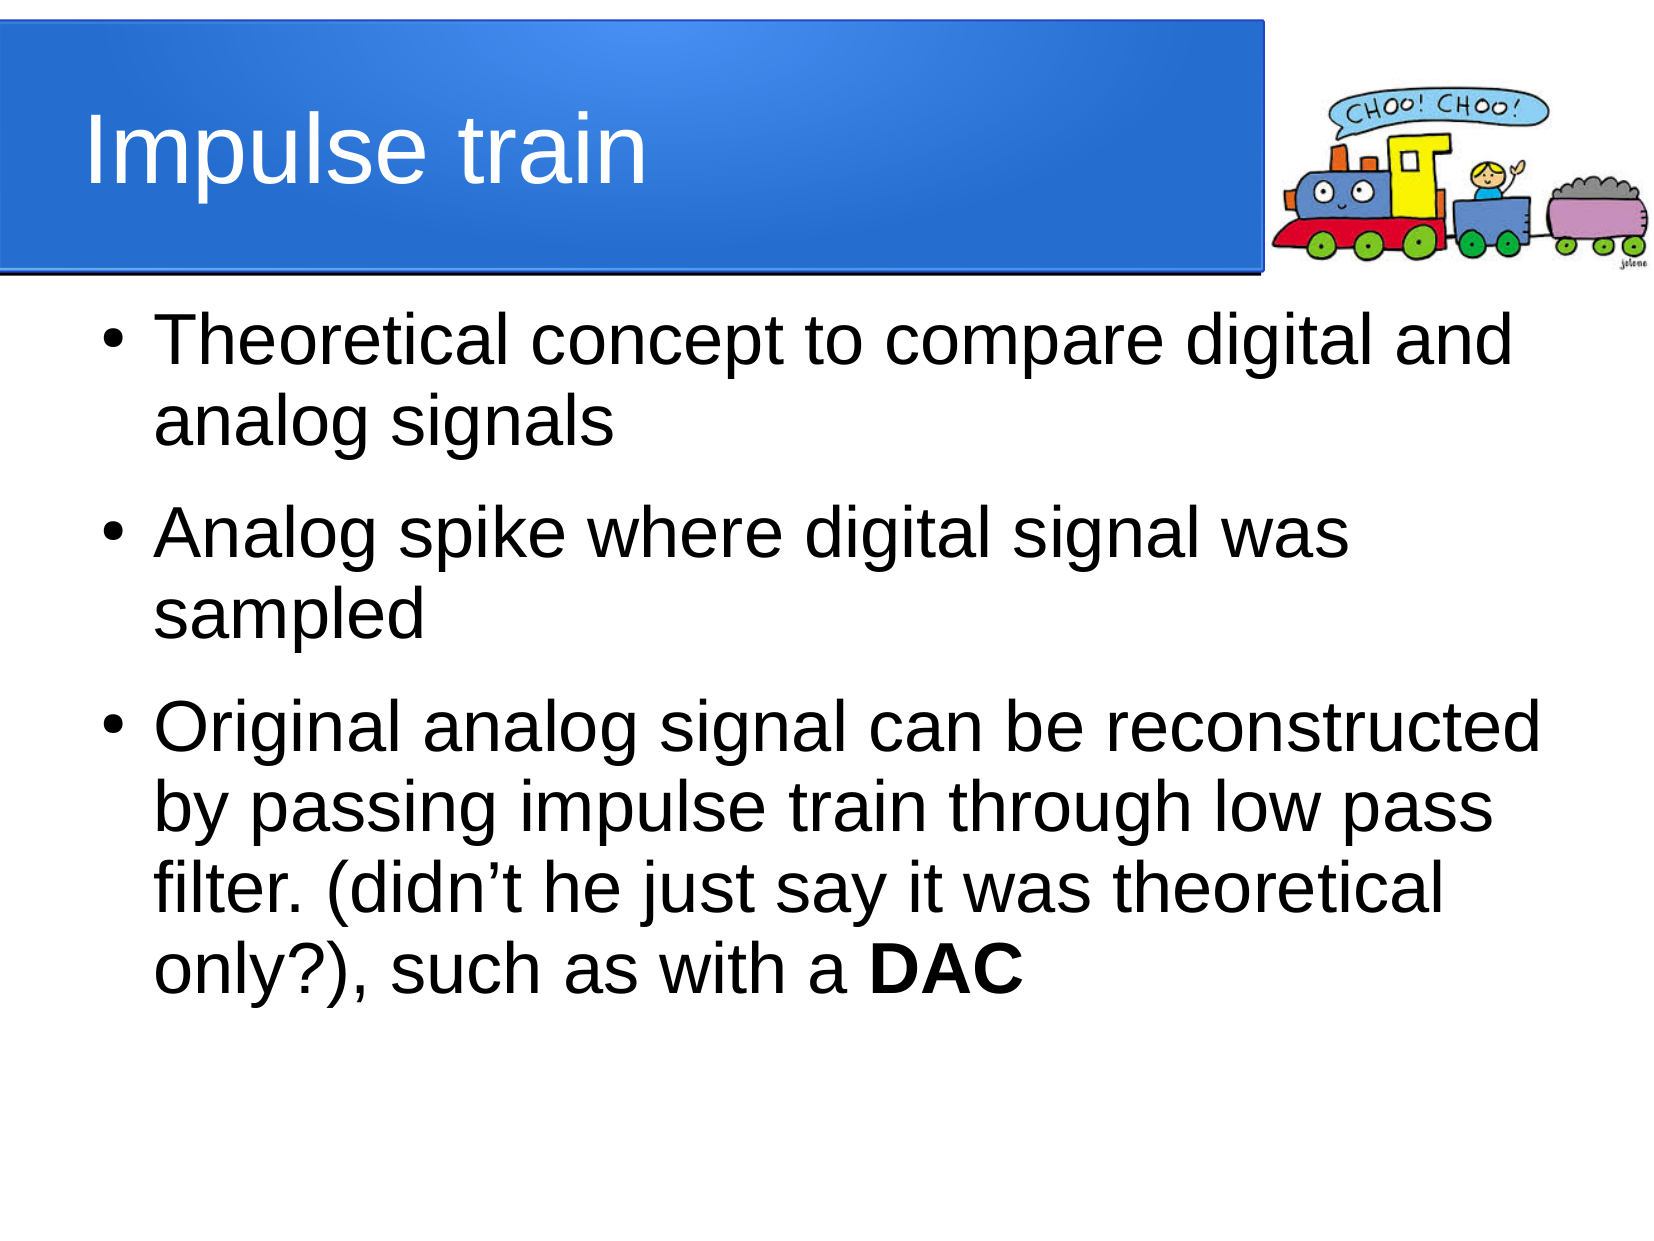

# Impulse train
Theoretical concept to compare digital and analog signals
Analog spike where digital signal was sampled
Original analog signal can be reconstructed by passing impulse train through low pass filter. (didn’t he just say it was theoretical only?), such as with a DAC